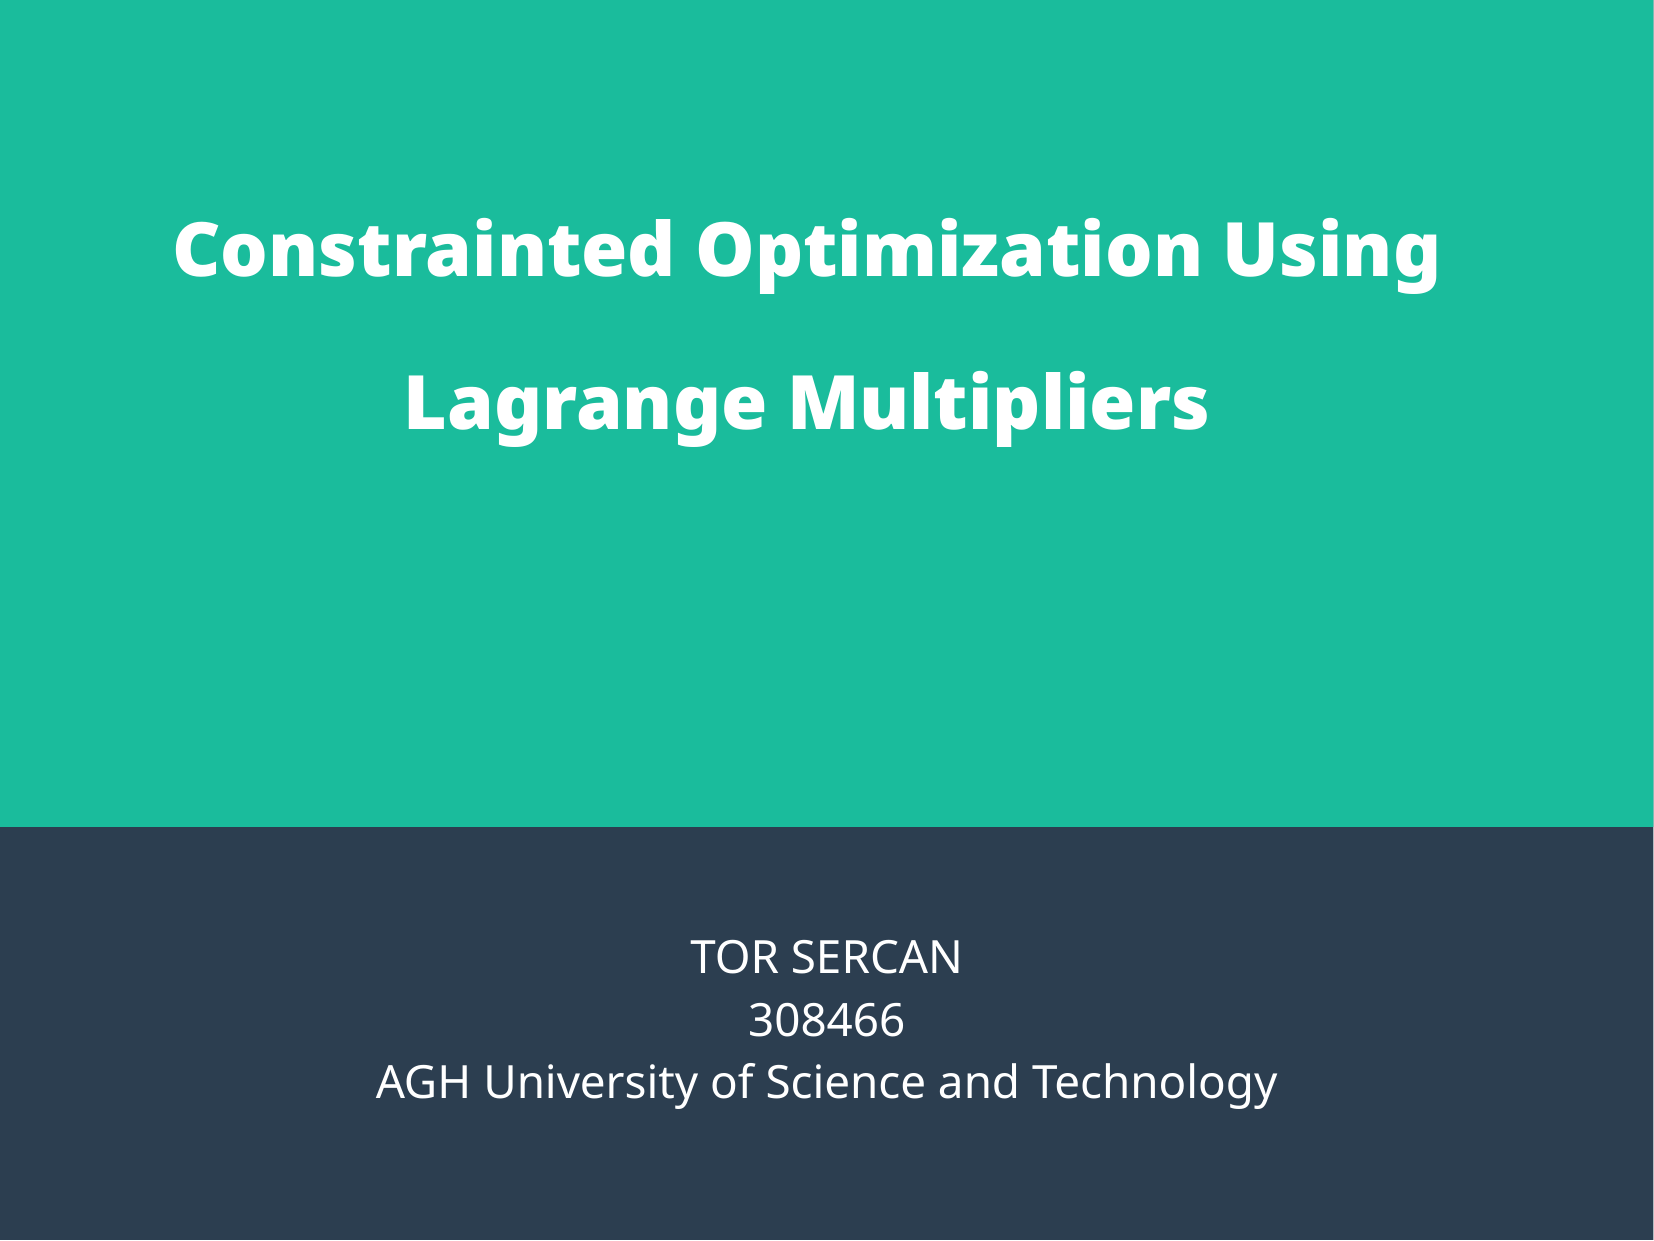

# Constrainted Optimization Using Lagrange Multipliers
TOR SERCAN
308466
AGH University of Science and Technology